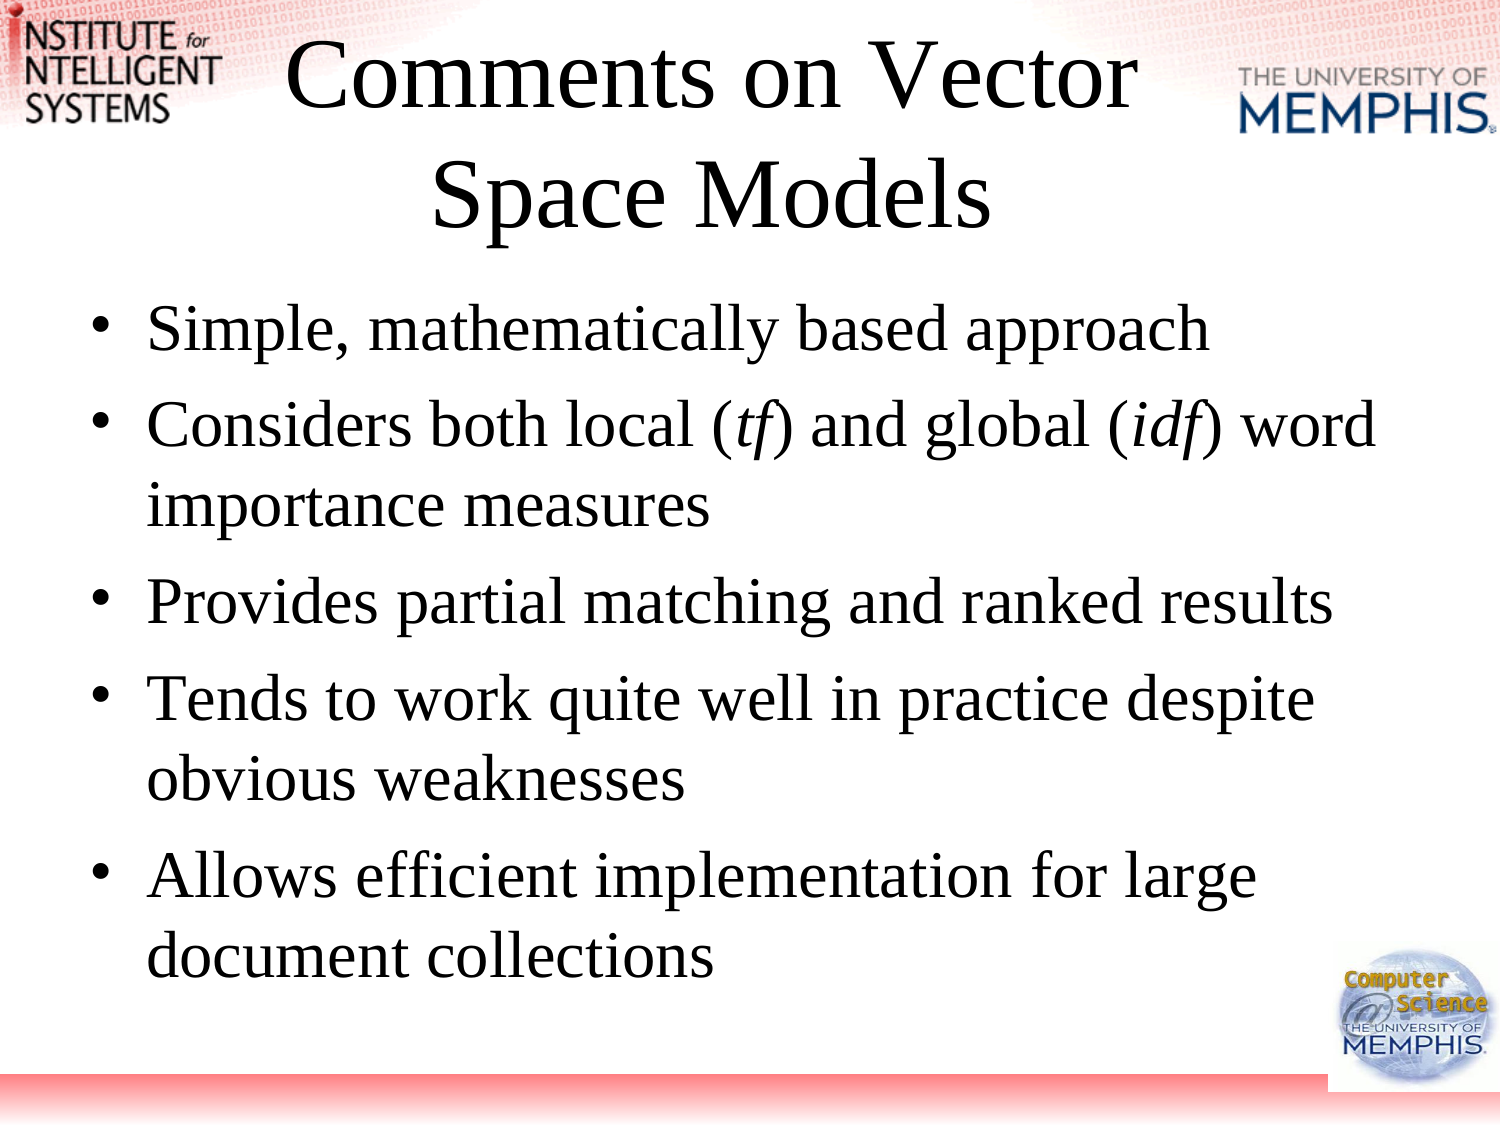

# Comments on Vector Space Models
Simple, mathematically based approach
Considers both local (tf) and global (idf) word importance measures
Provides partial matching and ranked results
Tends to work quite well in practice despite obvious weaknesses
Allows efficient implementation for large document collections